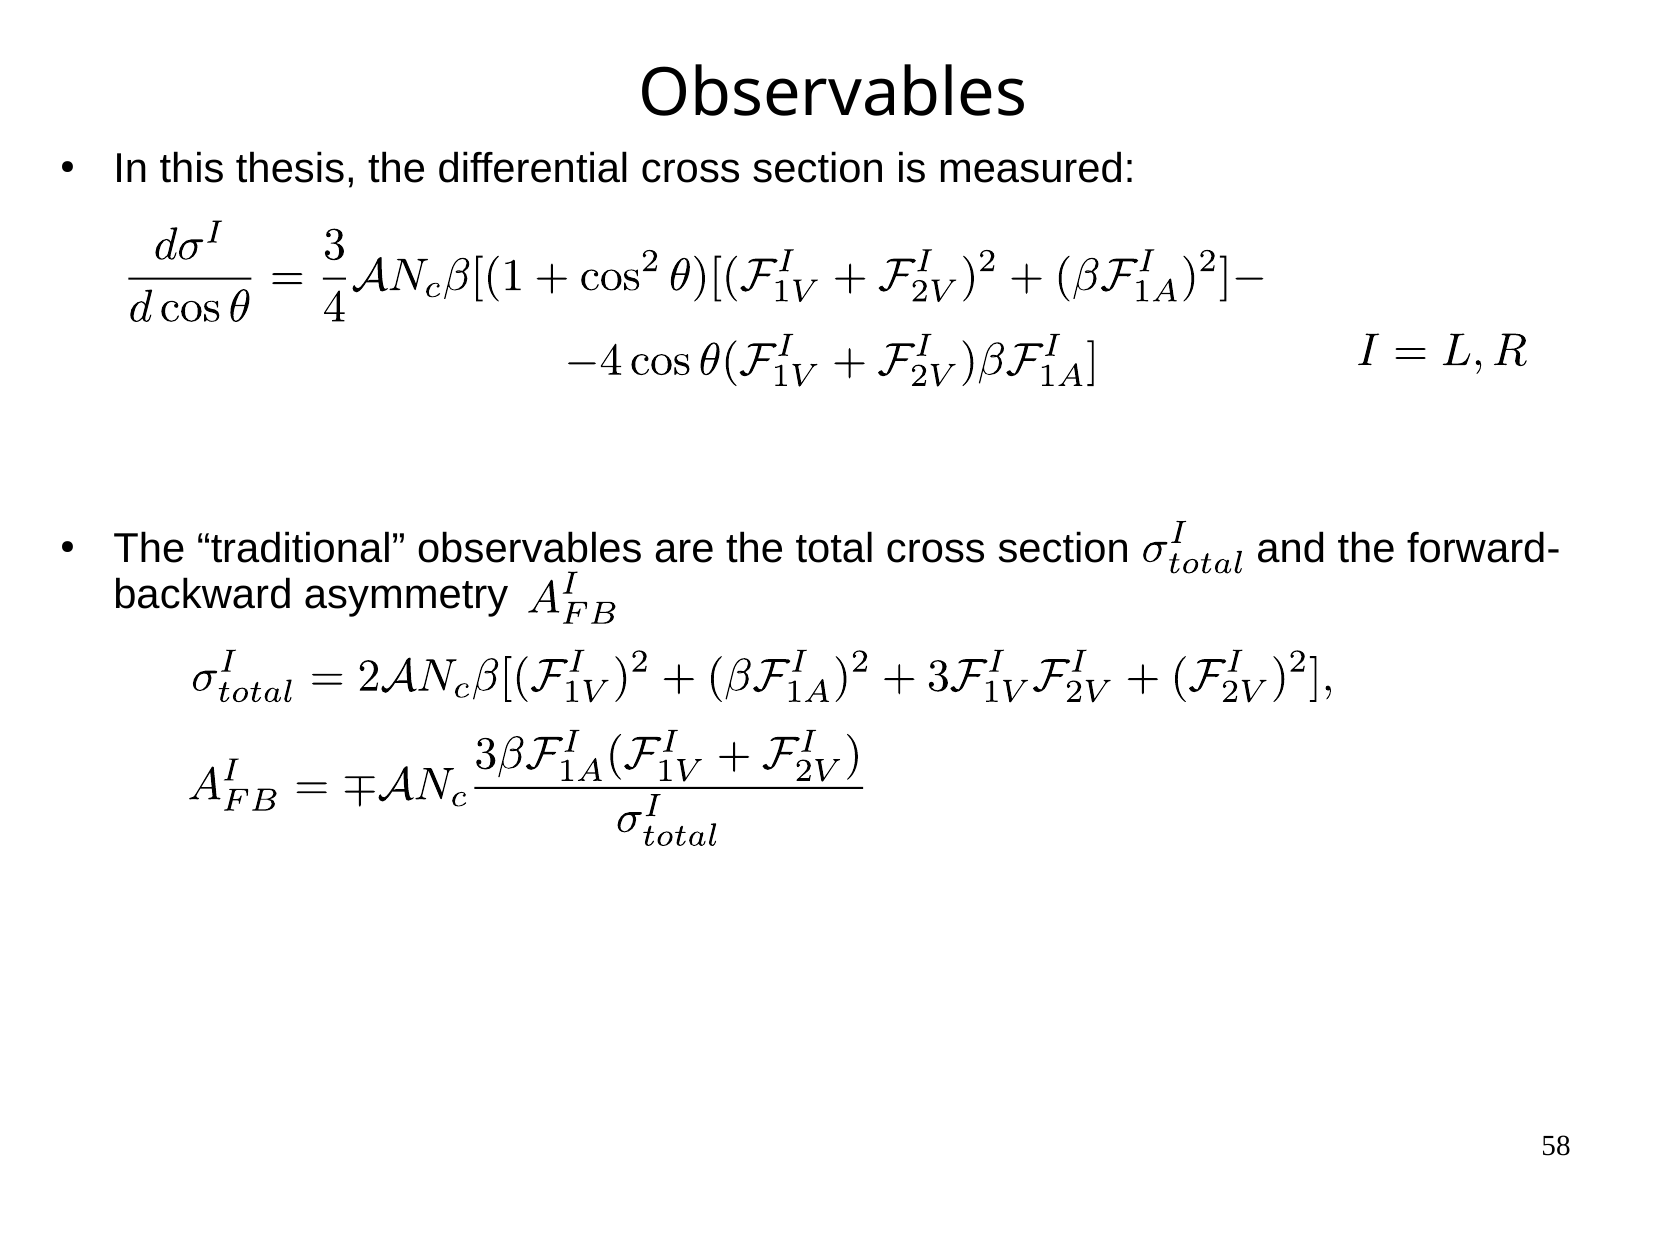

# Observables
In this thesis, the differential cross section is measured:
The “traditional” observables are the total cross section and the forward-backward asymmetry
58